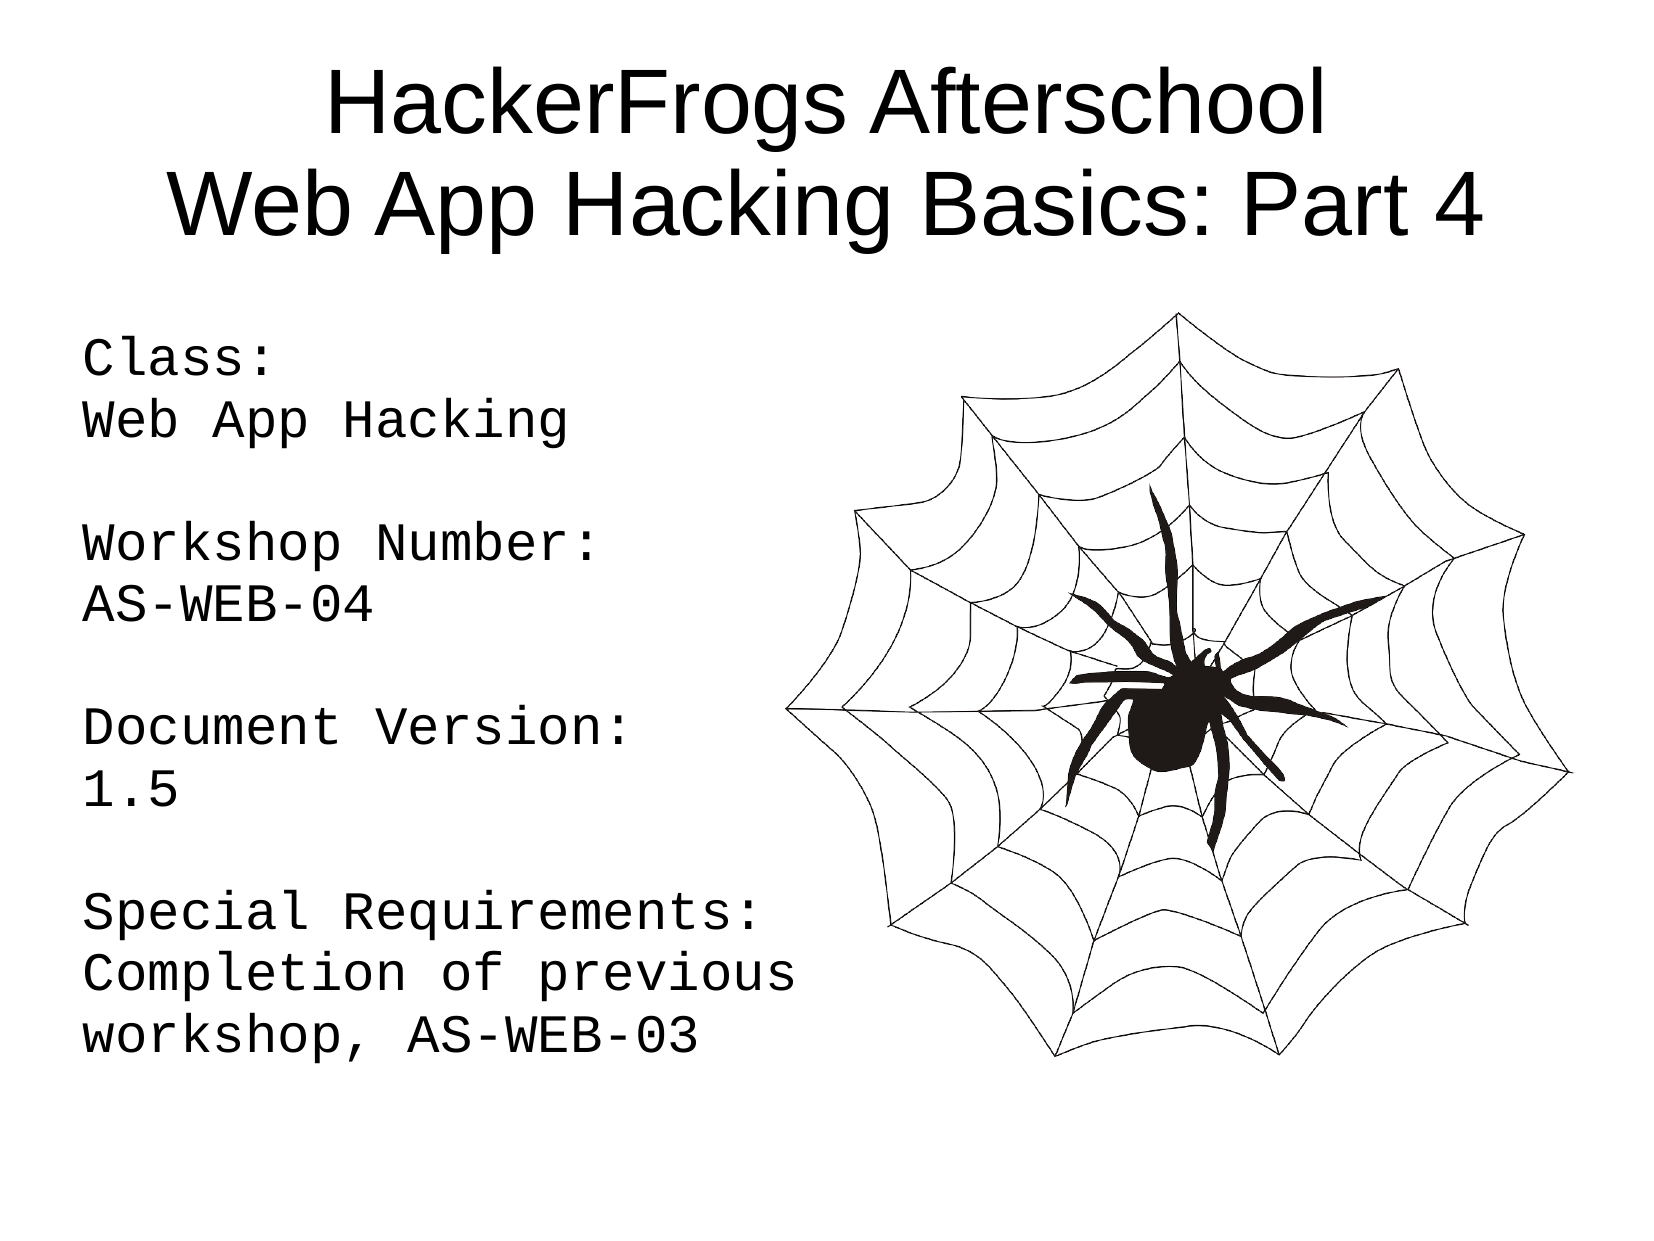

# HackerFrogs Afterschool Web App Hacking Basics: Part 4
Class:
Web App Hacking
Workshop Number:
AS-WEB-04
Document Version:
1.5
Special Requirements:
Completion of previous
workshop, AS-WEB-03